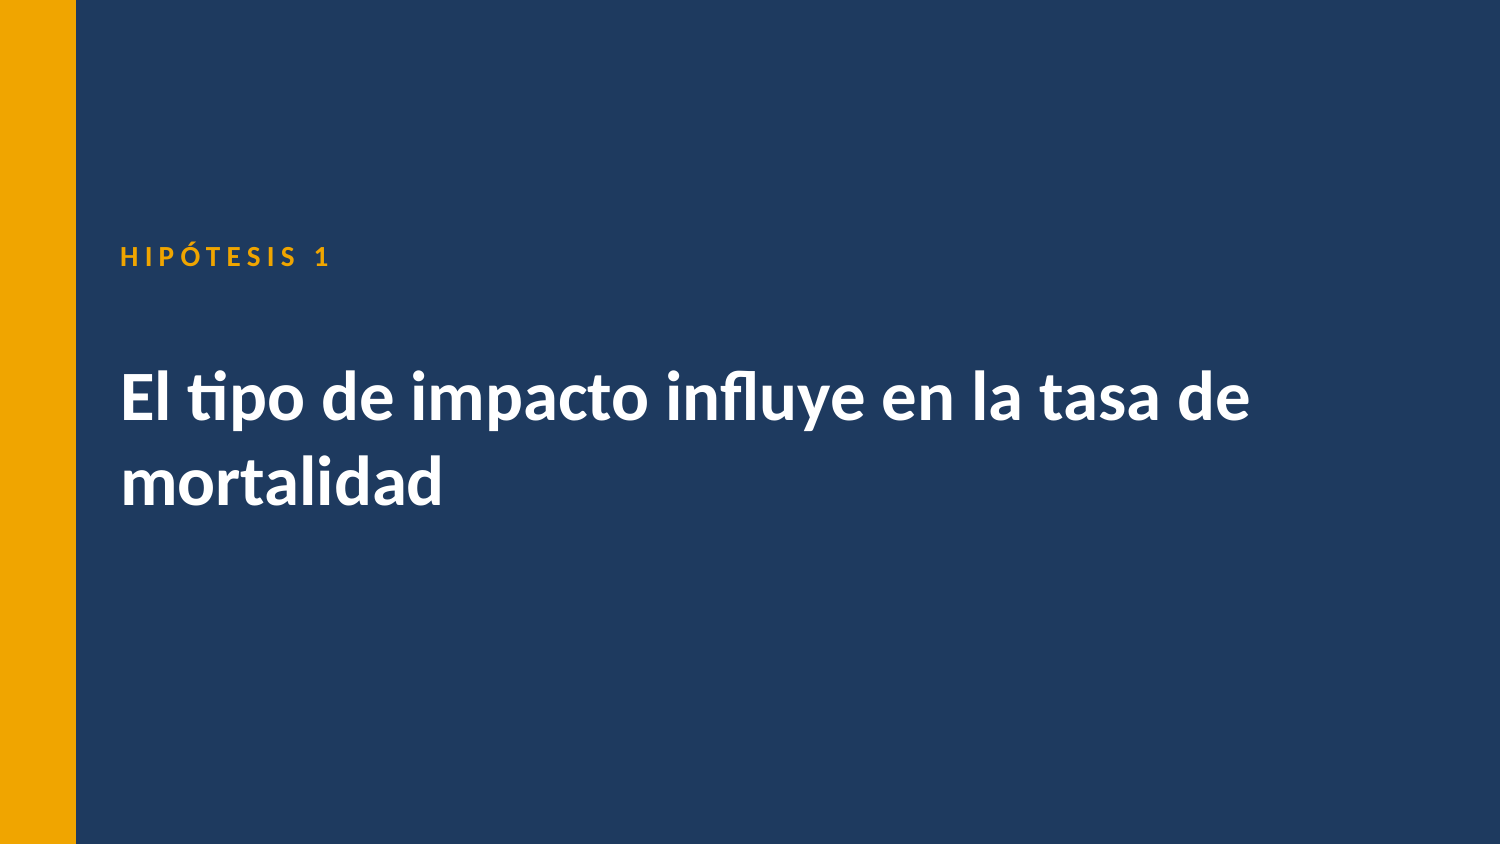

HIPÓTESIS 1
El tipo de impacto influye en la tasa de mortalidad